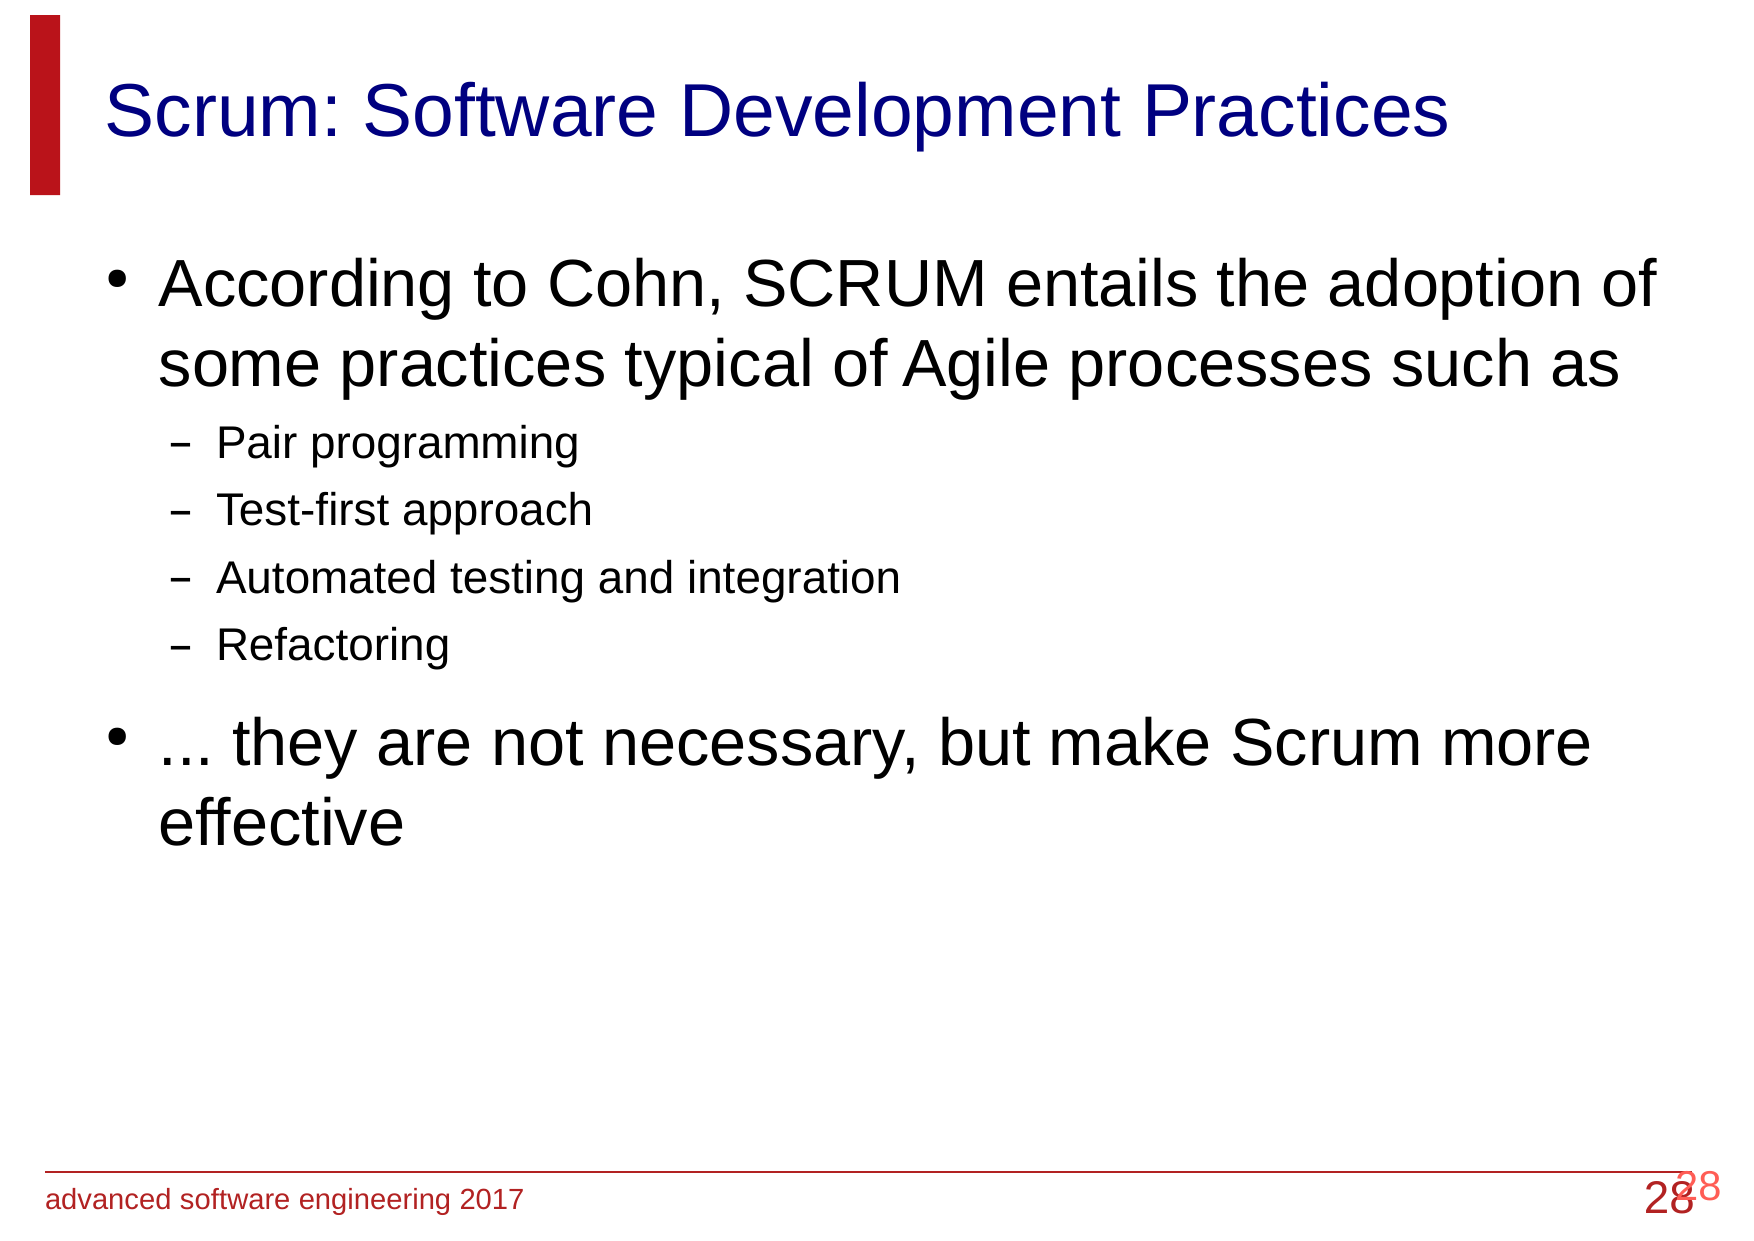

# Scrum: Software Development Practices
According to Cohn, SCRUM entails the adoption of some practices typical of Agile processes such as
Pair programming
Test-first approach
Automated testing and integration
Refactoring
... they are not necessary, but make Scrum more effective
28
advanced software engineering 2017